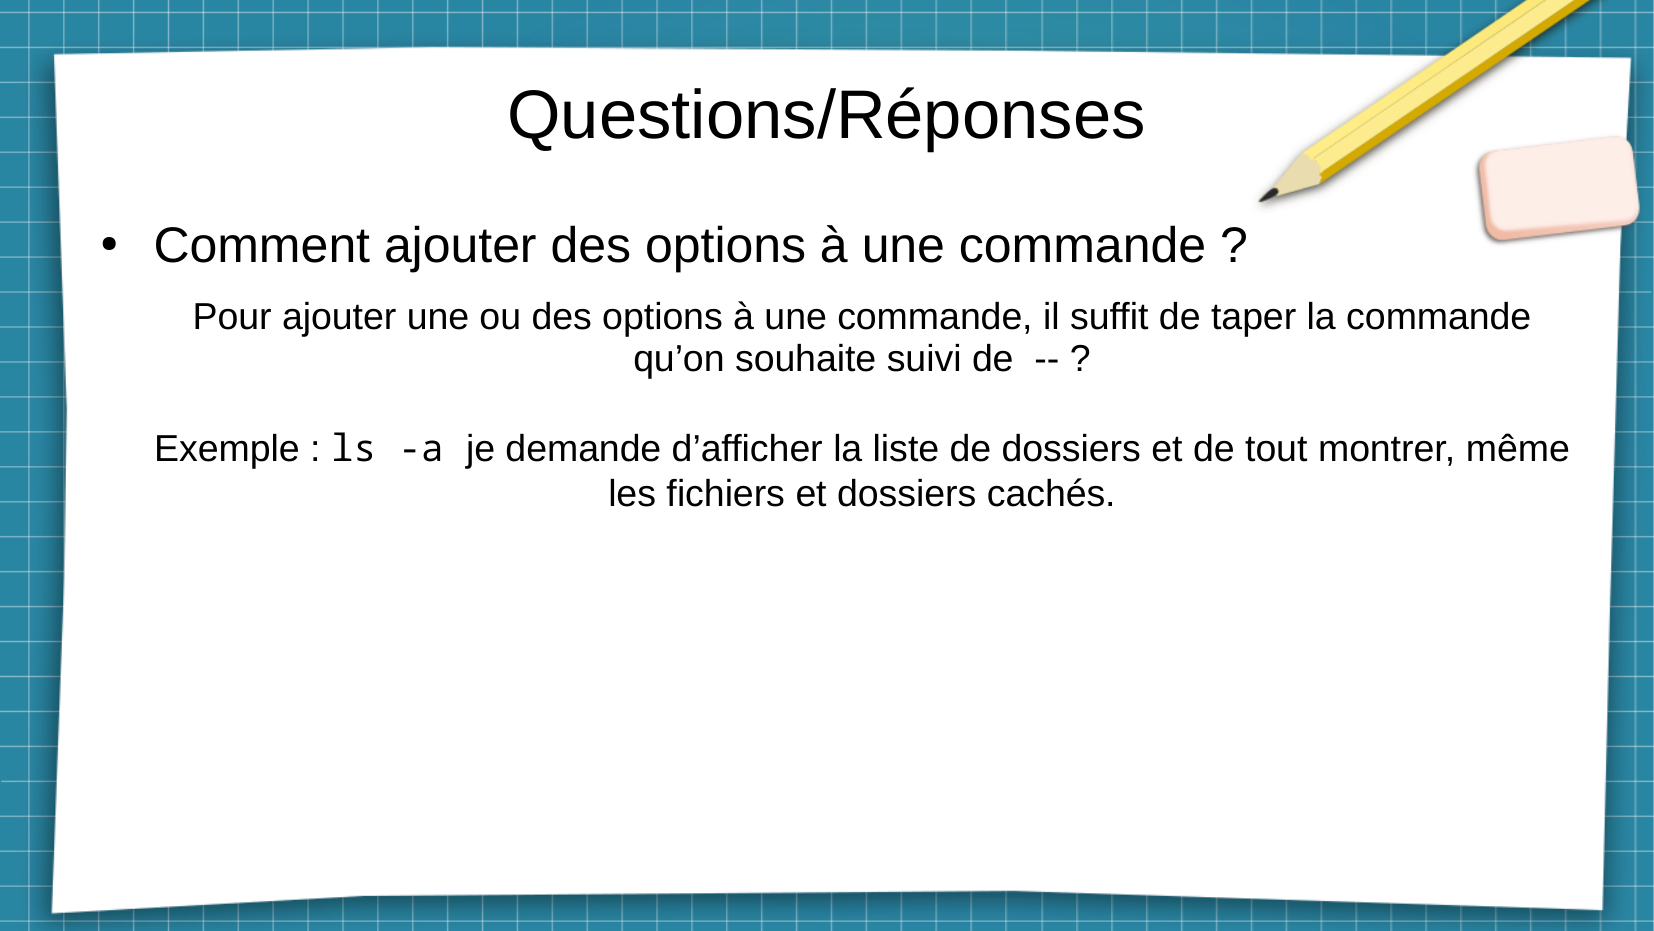

# Questions/Réponses
Comment ajouter des options à une commande ?
Pour ajouter une ou des options à une commande, il suffit de taper la commande qu’on souhaite suivi de -- ?
Exemple : ls -a je demande d’afficher la liste de dossiers et de tout montrer, même les fichiers et dossiers cachés.